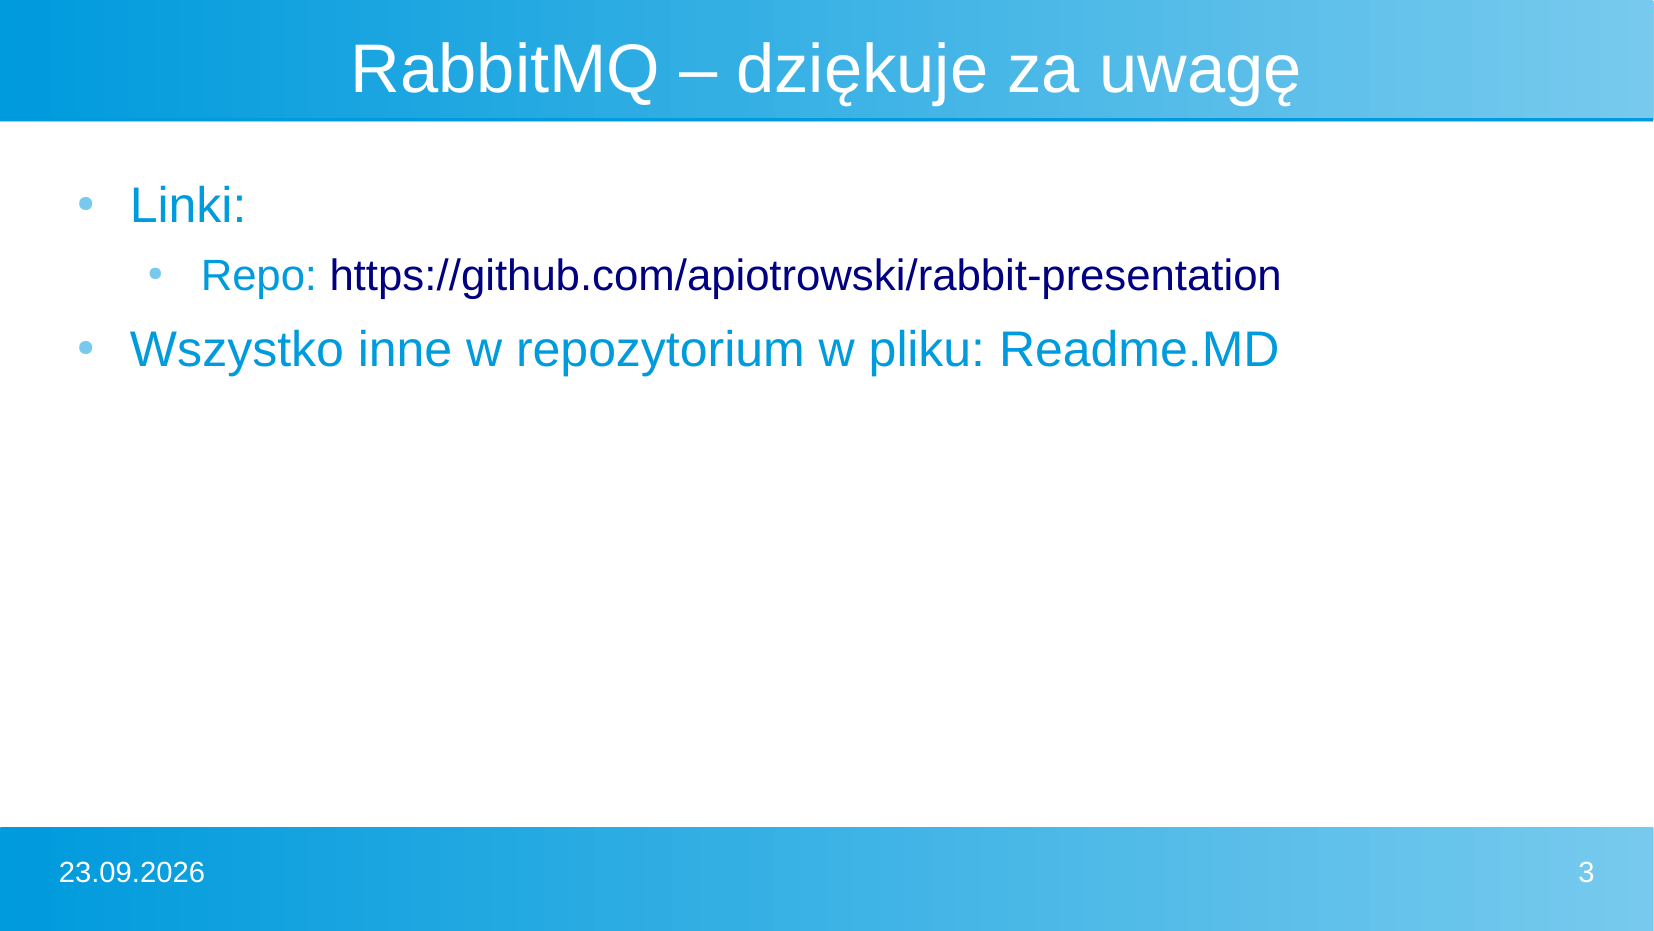

# RabbitMQ – dziękuje za uwagę
Linki:
Repo: https://github.com/apiotrowski/rabbit-presentation
Wszystko inne w repozytorium w pliku: Readme.MD
3